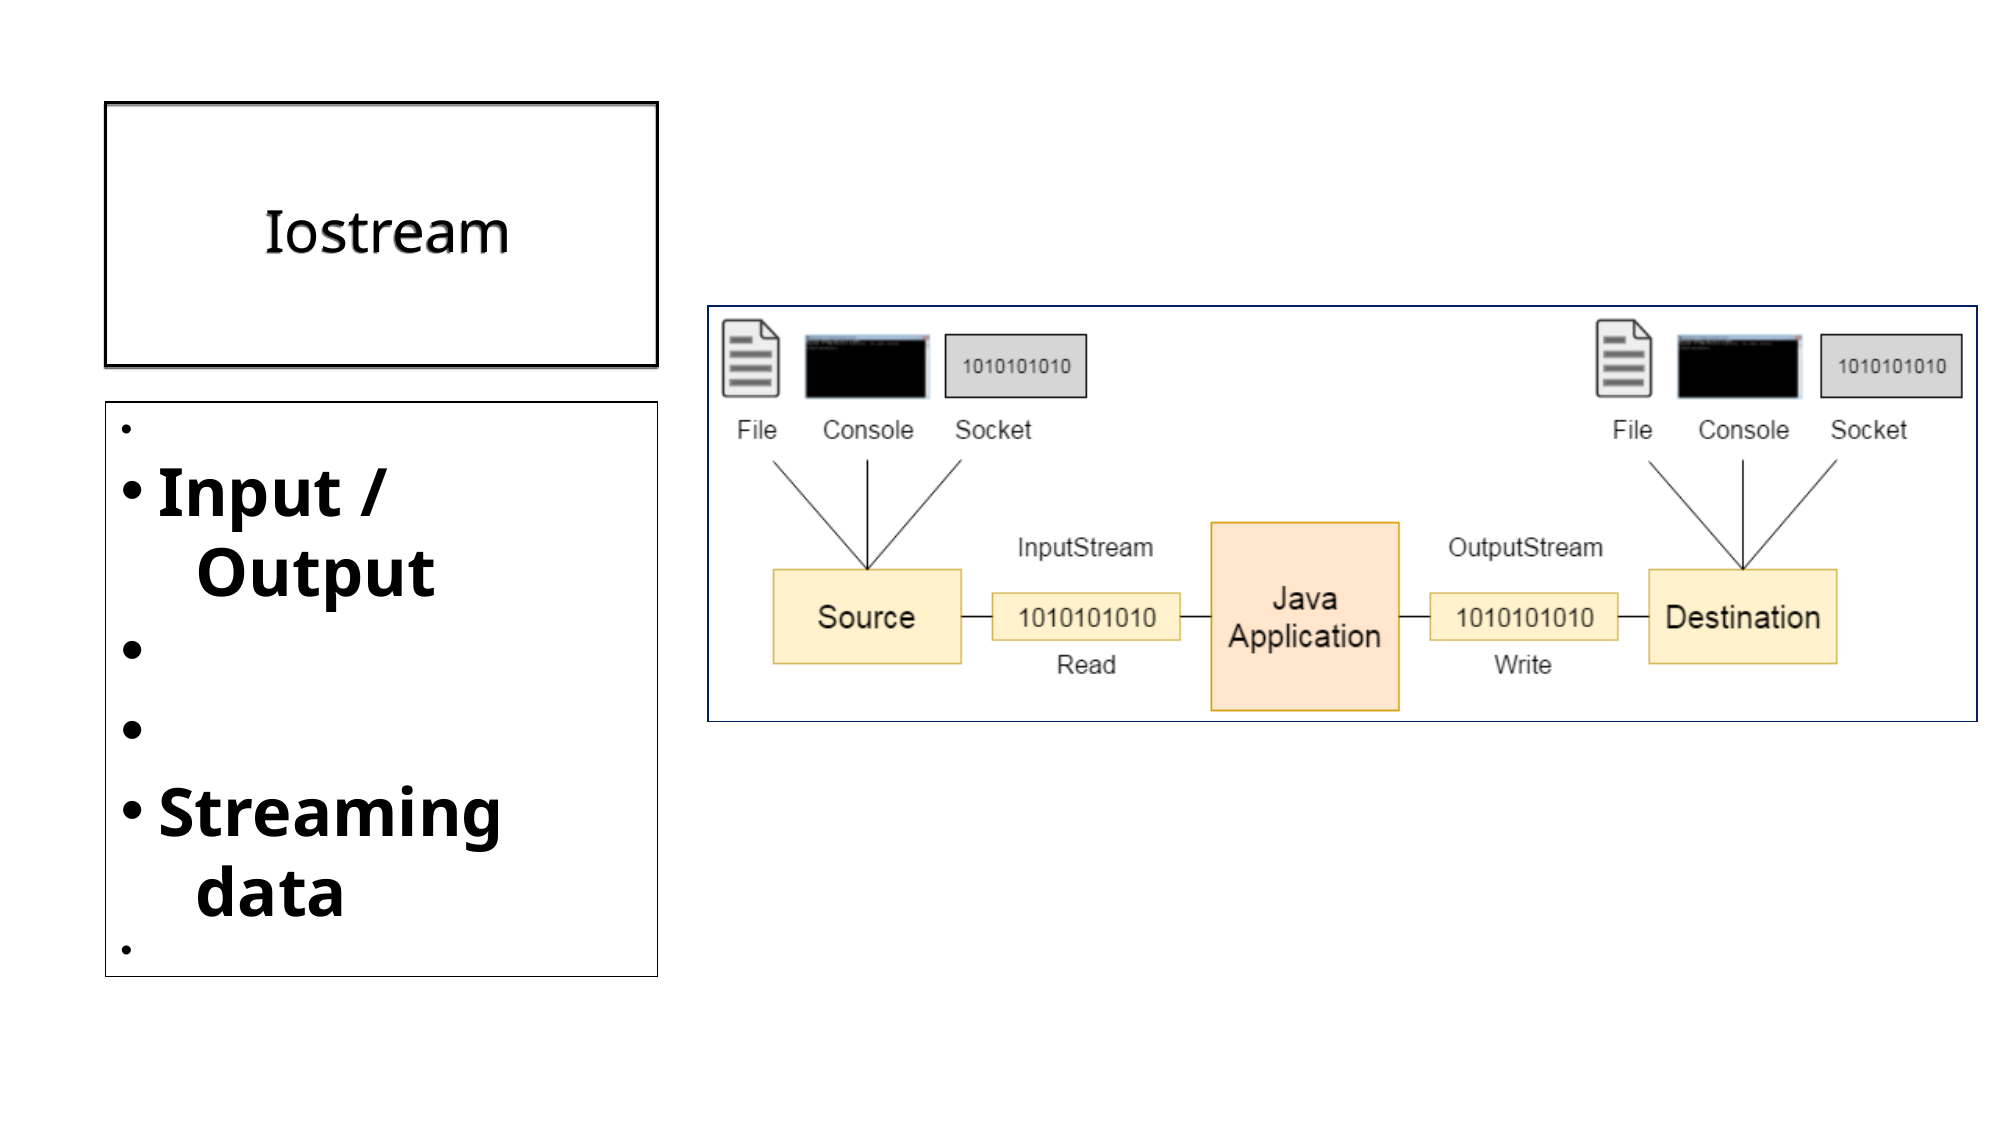

# Iostream
Input / Output
Streaming data